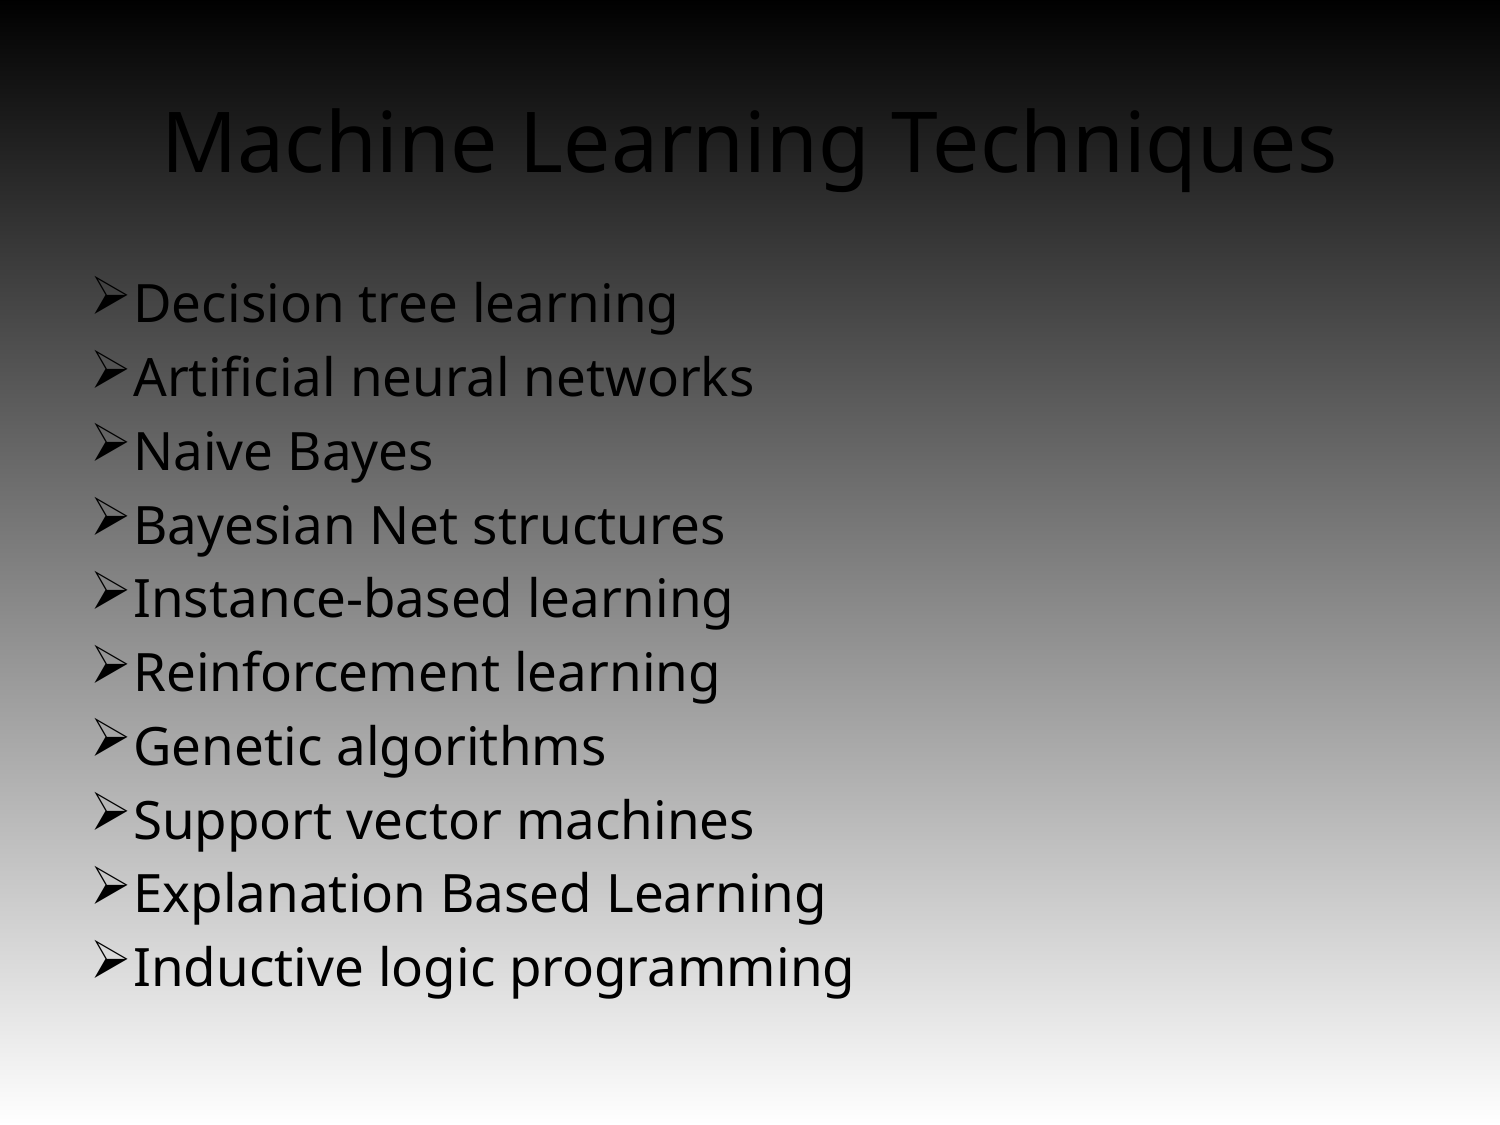

# Machine Learning Techniques
Decision tree learning
Artificial neural networks
Naive Bayes
Bayesian Net structures
Instance-based learning
Reinforcement learning
Genetic algorithms
Support vector machines
Explanation Based Learning
Inductive logic programming